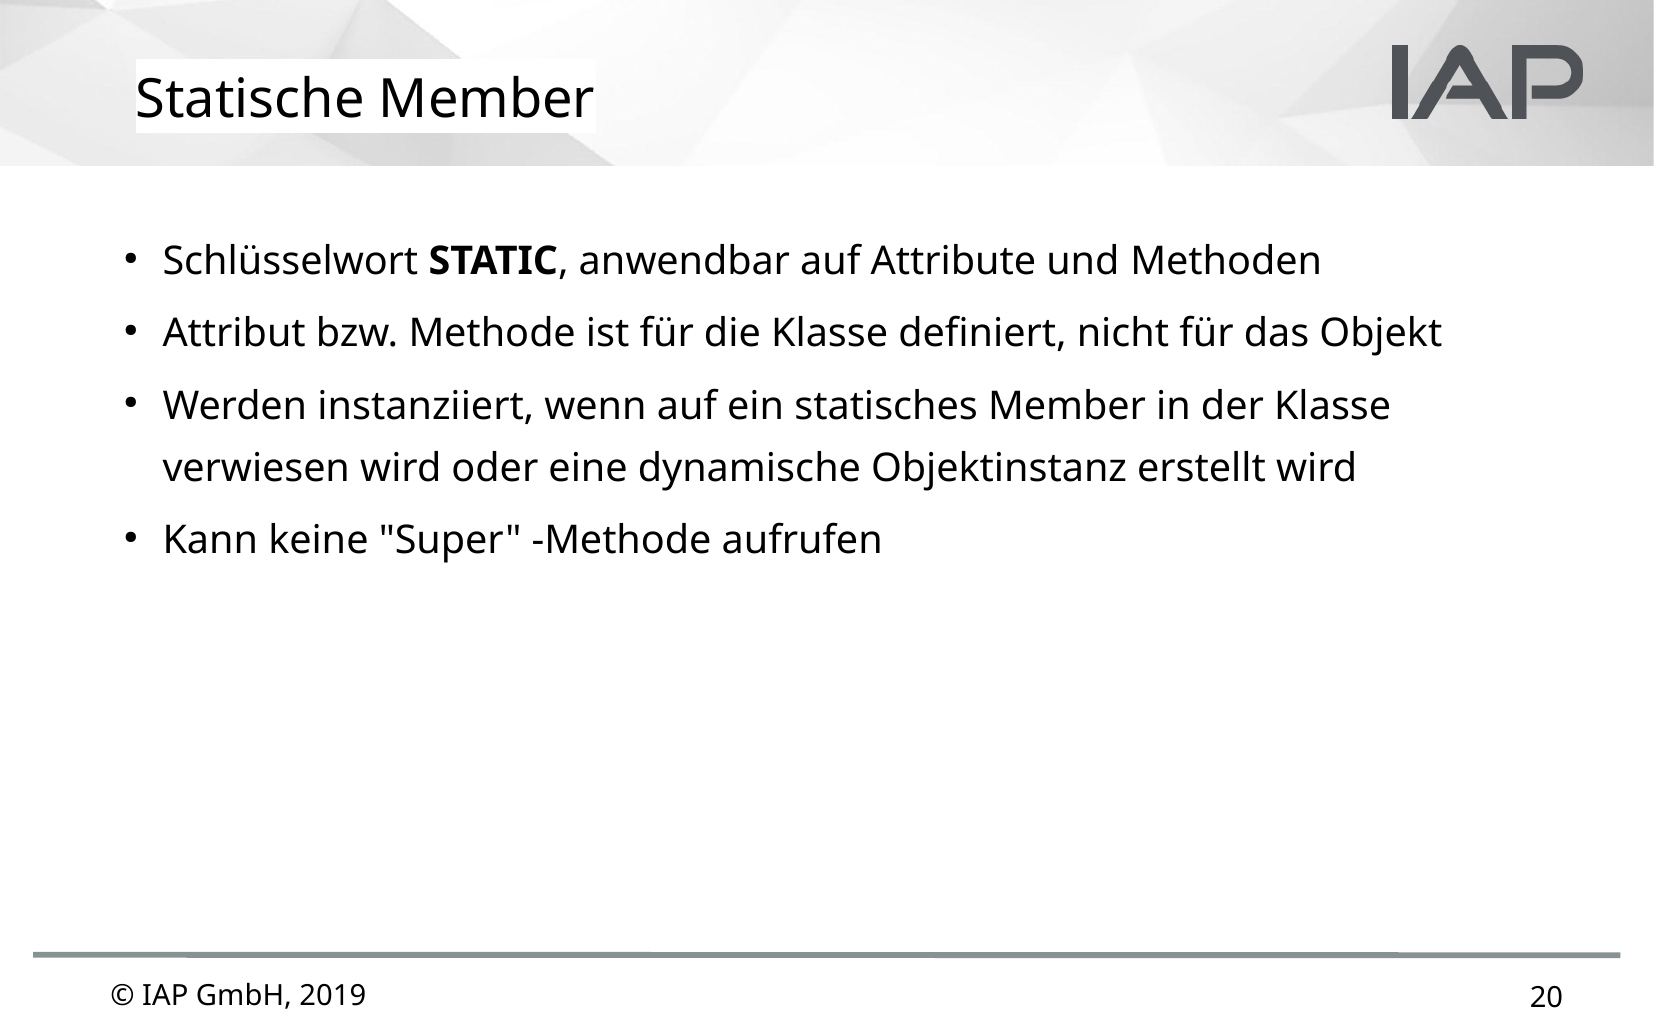

# Statische Member
Schlüsselwort STATIC, anwendbar auf Attribute und Methoden
Attribut bzw. Methode ist für die Klasse definiert, nicht für das Objekt
Werden instanziiert, wenn auf ein statisches Member in der Klasse verwiesen wird oder eine dynamische Objektinstanz erstellt wird
Kann keine "Super" -Methode aufrufen
© IAP GmbH, 2019
20